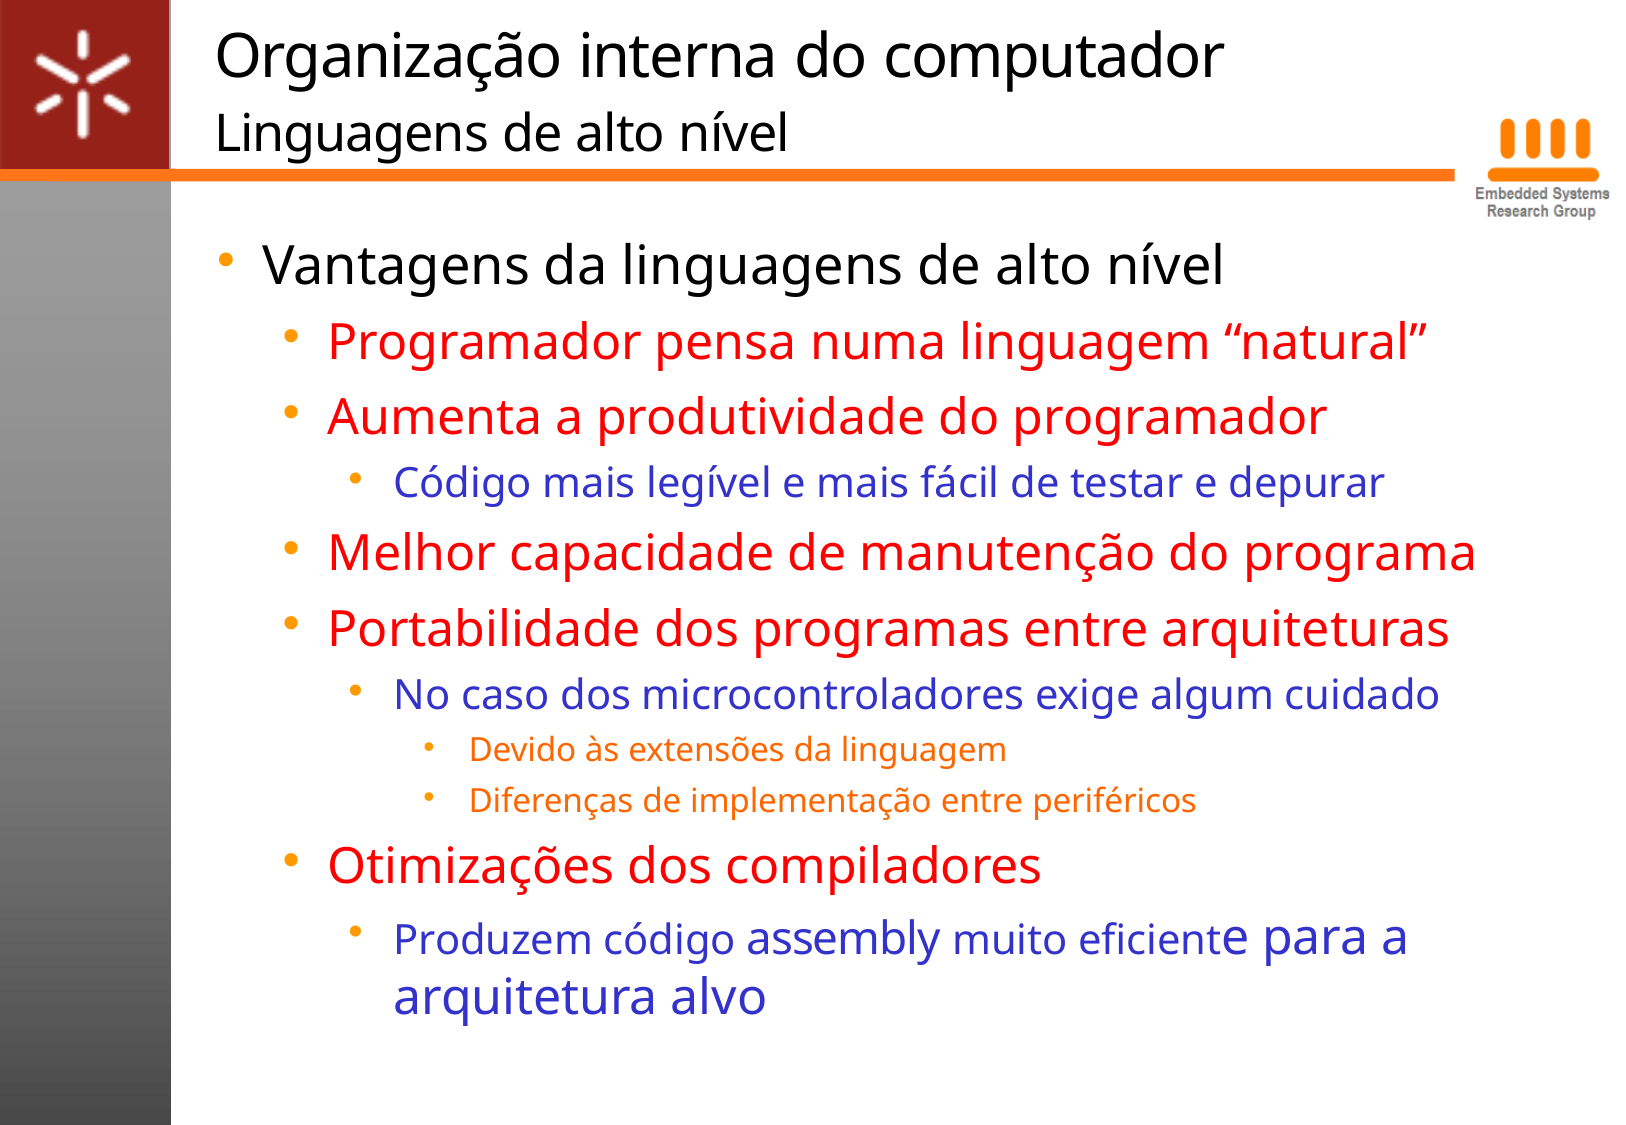

# Organização interna do computador Linguagens de alto nível
Vantagens da linguagens de alto nível
Programador pensa numa linguagem “natural”
Aumenta a produtividade do programador
Código mais legível e mais fácil de testar e depurar
Melhor capacidade de manutenção do programa
Portabilidade dos programas entre arquiteturas
No caso dos microcontroladores exige algum cuidado
Devido às extensões da linguagem
Diferenças de implementação entre periféricos
Otimizações dos compiladores
Produzem código assembly muito eficiente para a arquitetura alvo